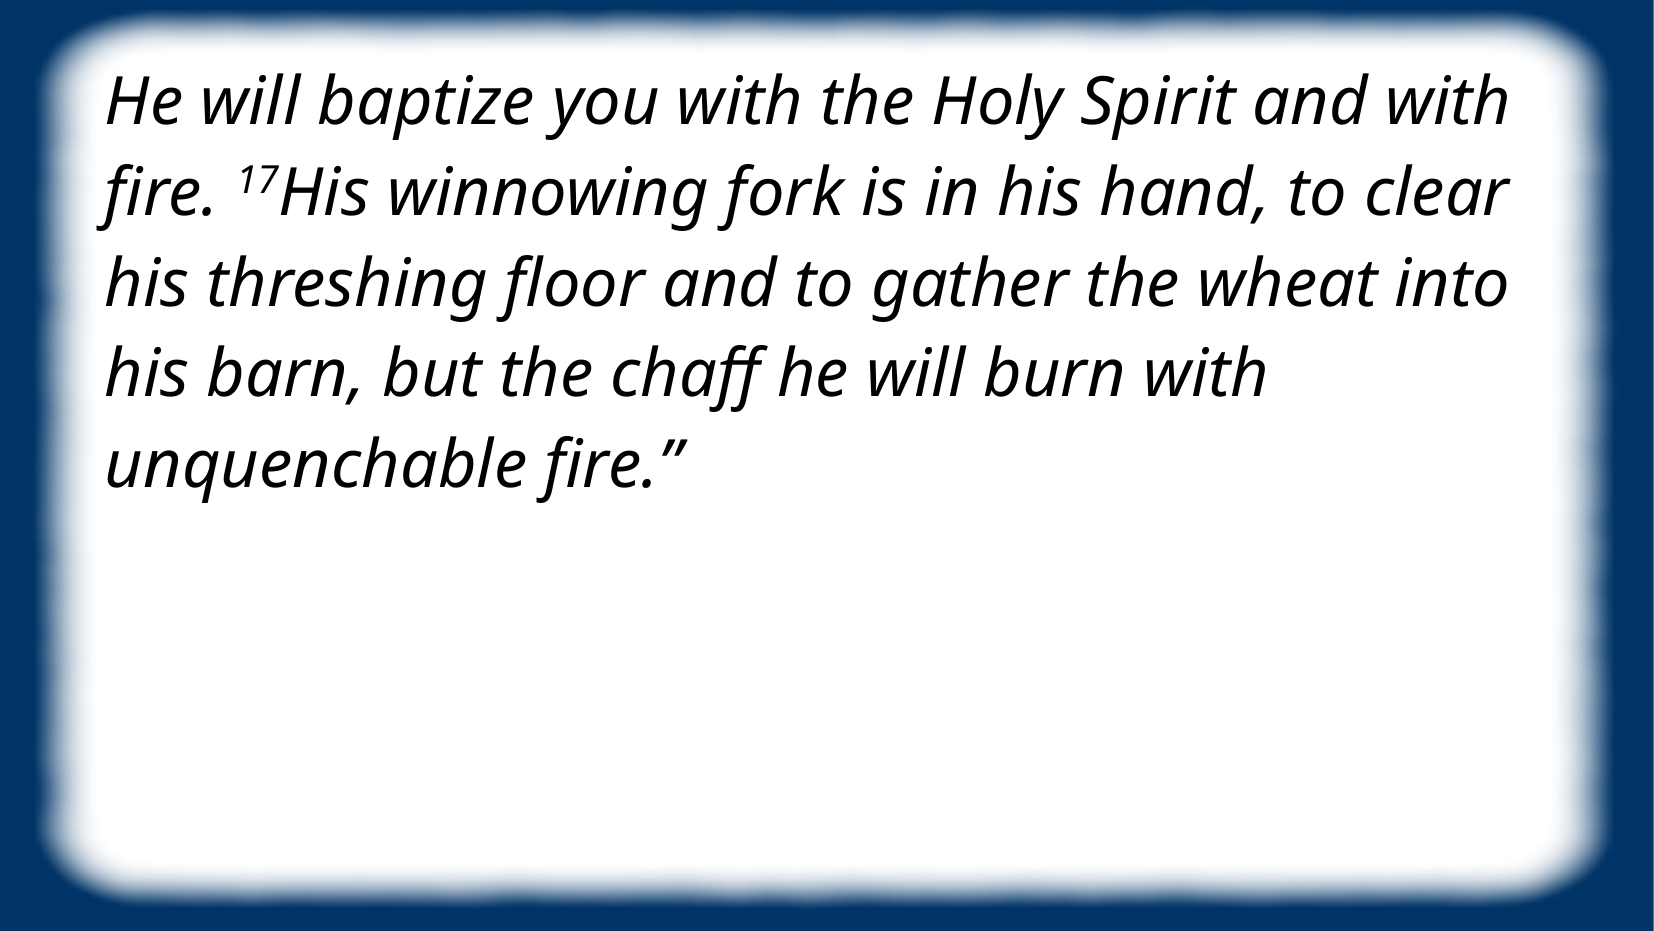

He will baptize you with the Holy Spirit and with fire. 17His winnowing fork is in his hand, to clear his threshing floor and to gather the wheat into his barn, but the chaff he will burn with unquenchable fire.”